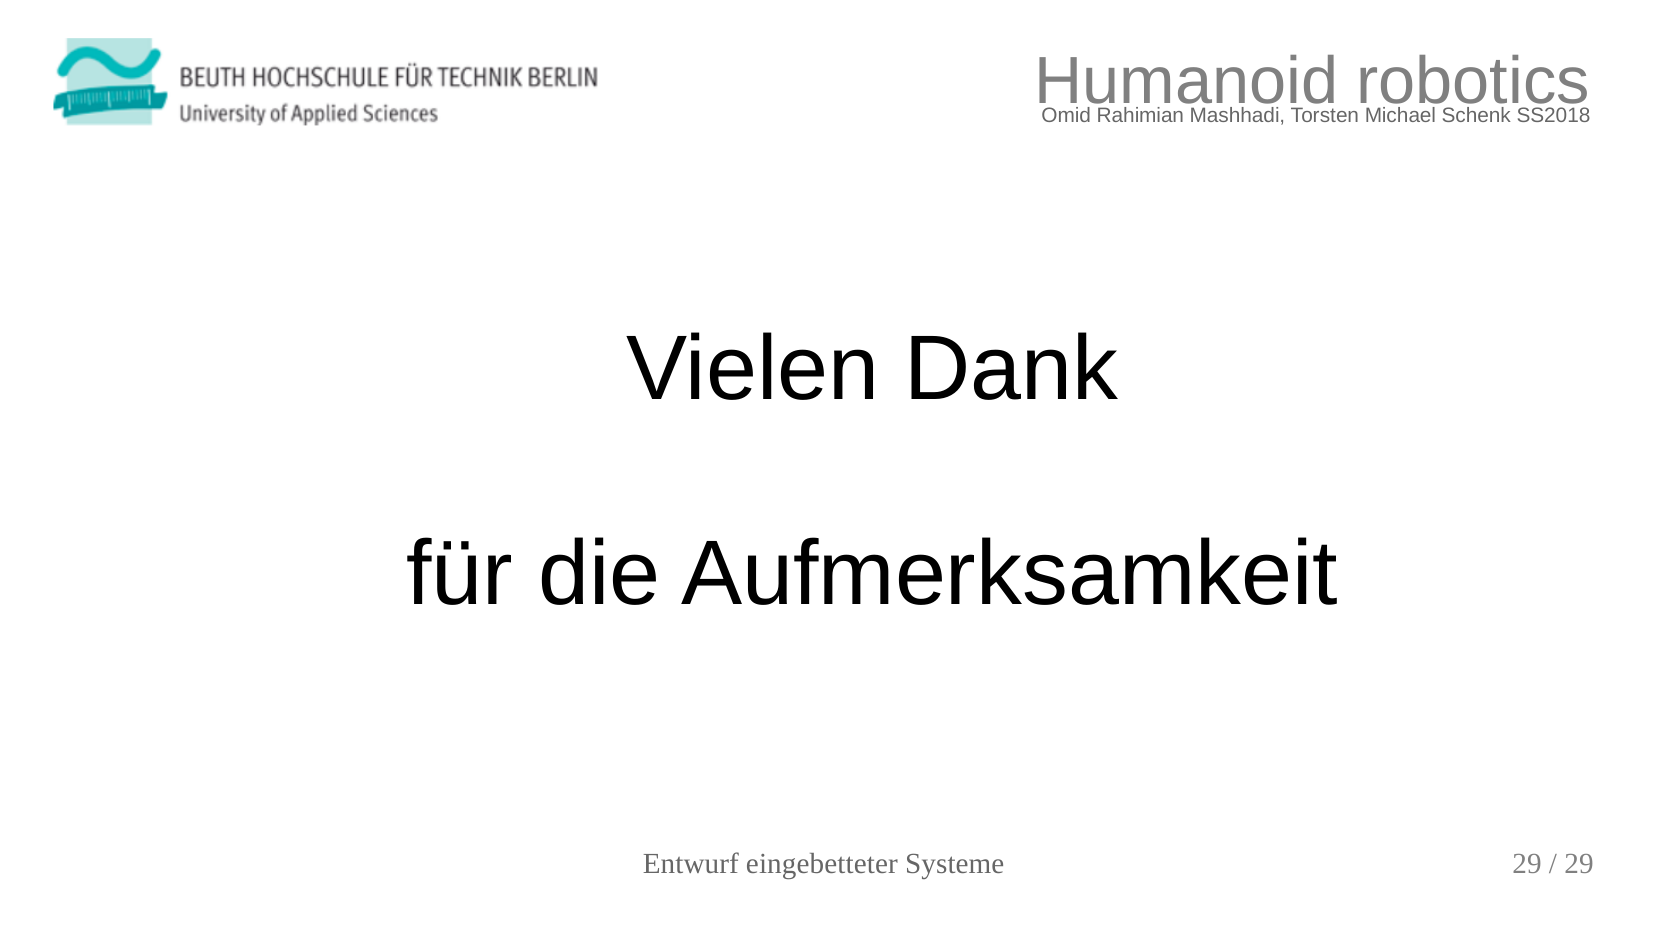

#
Humanoid robotics
Omid Rahimian Mashhadi, Torsten Michael Schenk SS2018
Vielen Dank
für die Aufmerksamkeit
 / 29
Entwurf eingebetteter Systeme
29